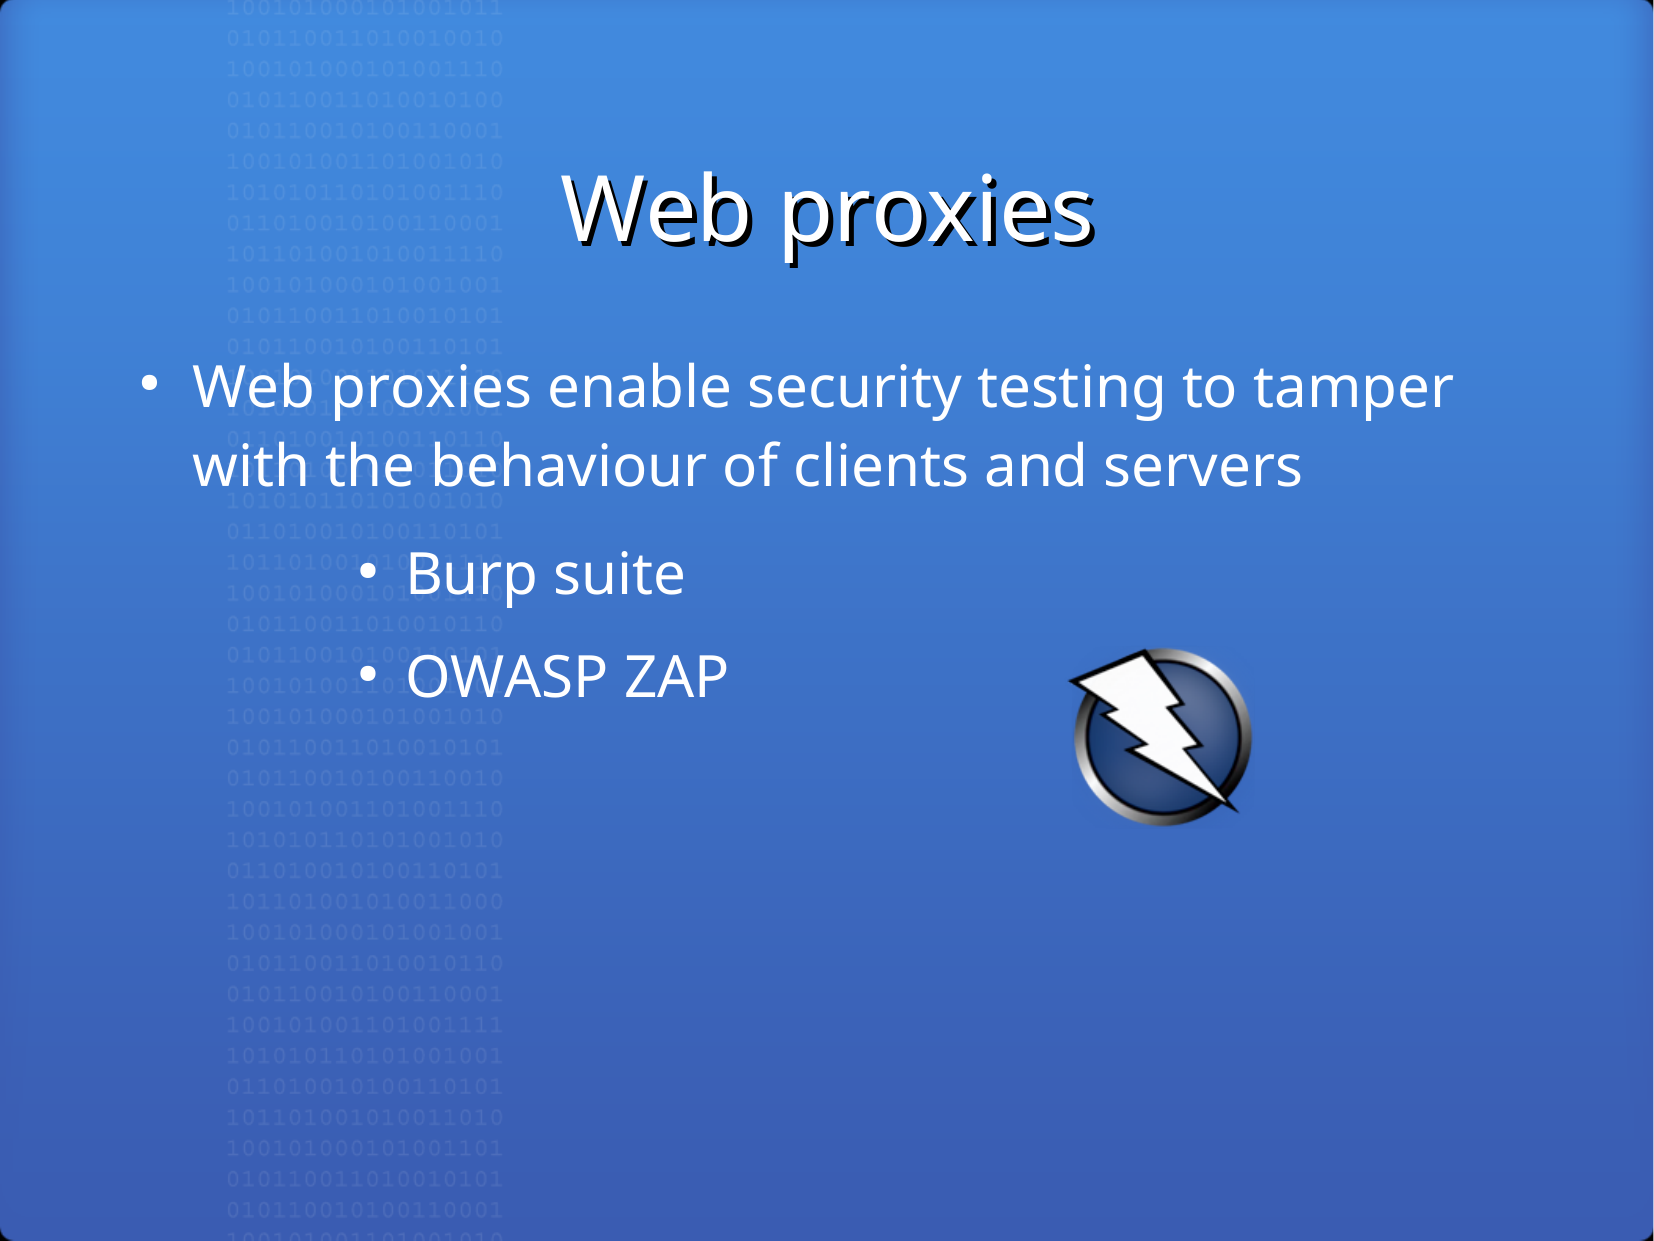

# Web proxies
Web proxies enable security testing to tamper with the behaviour of clients and servers
Burp suite
OWASP ZAP